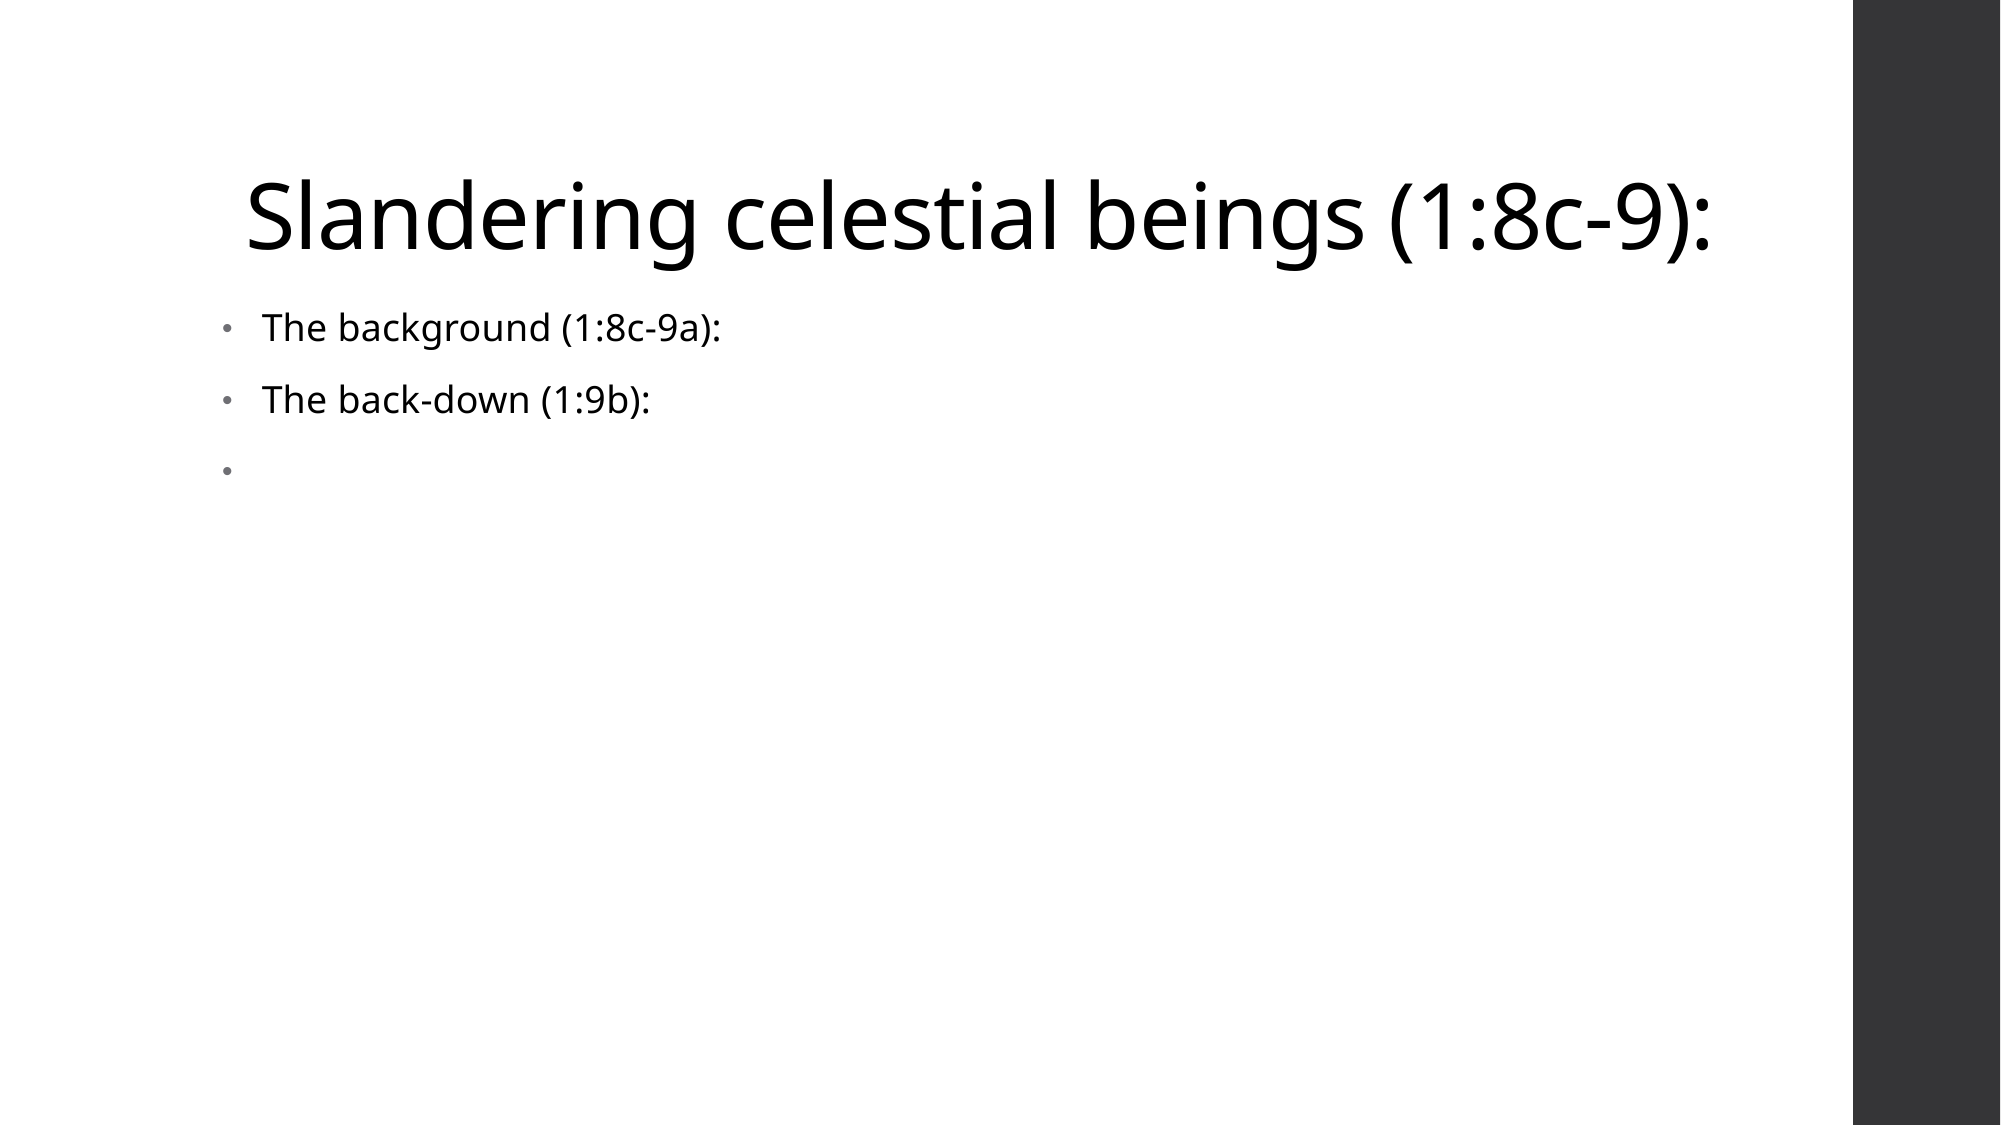

# Slandering celestial beings (1:8c-9):
 The background (1:8c-9a):
 The back-down (1:9b):